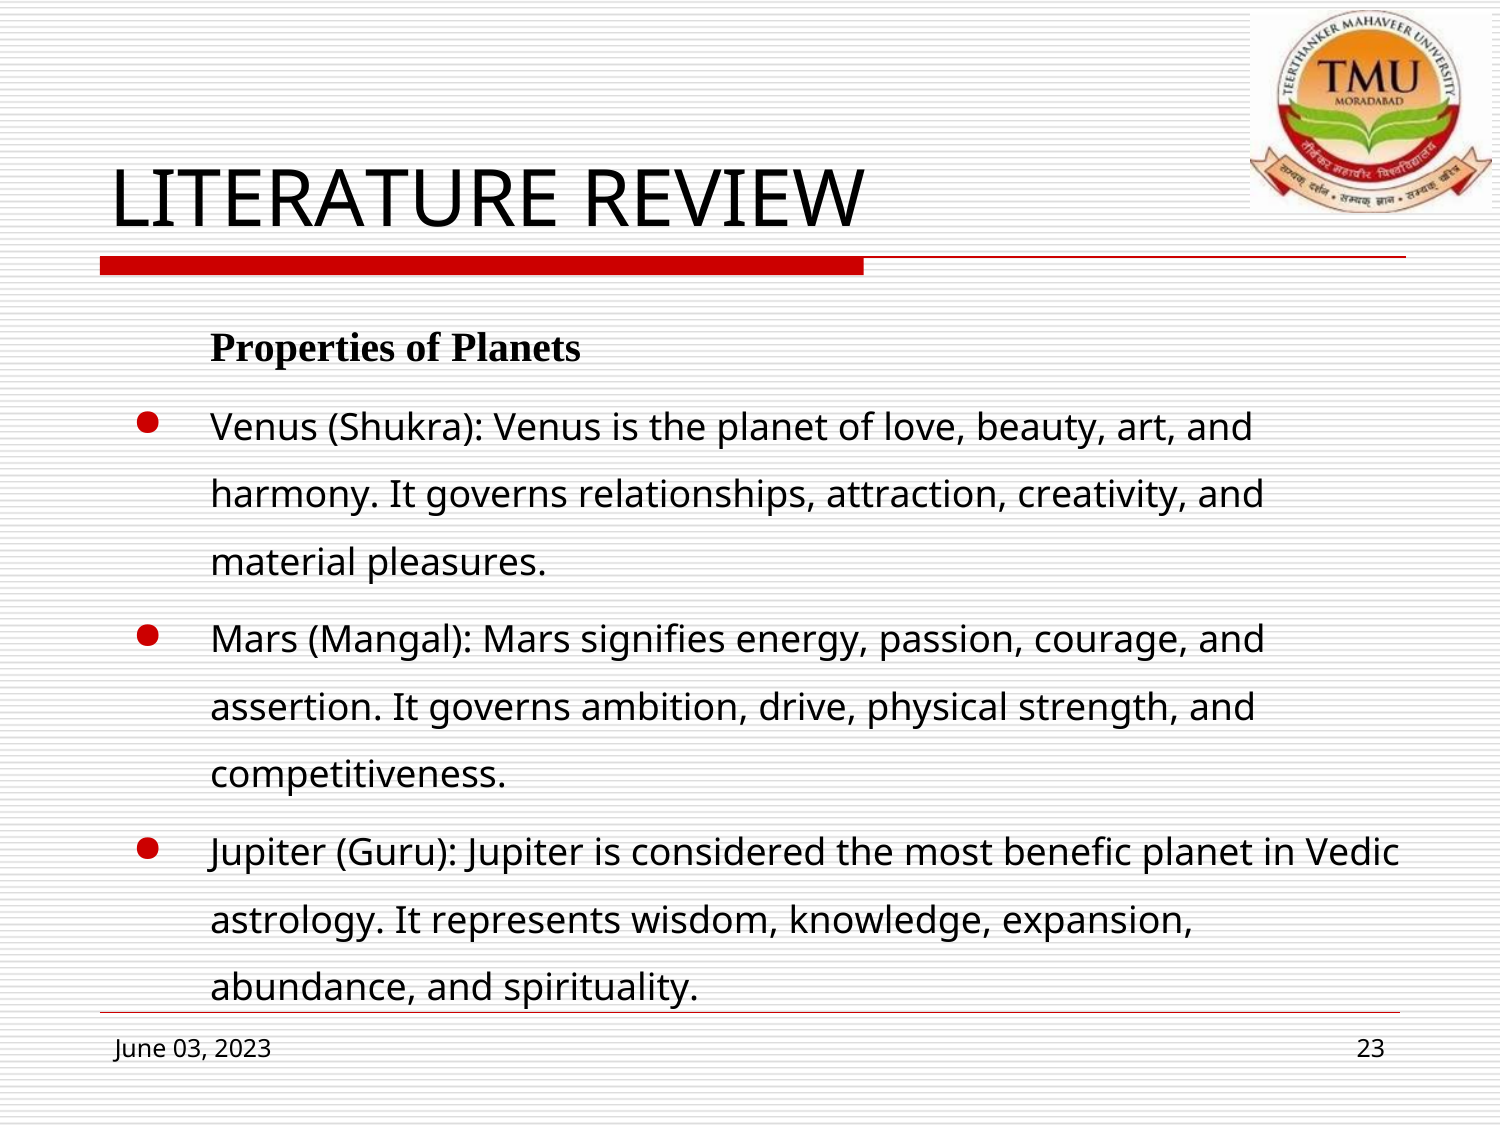

# LITERATURE REVIEW
Properties of Planets
Venus (Shukra): Venus is the planet of love, beauty, art, and harmony. It governs relationships, attraction, creativity, and material pleasures.
Mars (Mangal): Mars signifies energy, passion, courage, and assertion. It governs ambition, drive, physical strength, and competitiveness.
Jupiter (Guru): Jupiter is considered the most benefic planet in Vedic astrology. It represents wisdom, knowledge, expansion, abundance, and spirituality.
June 03, 2023